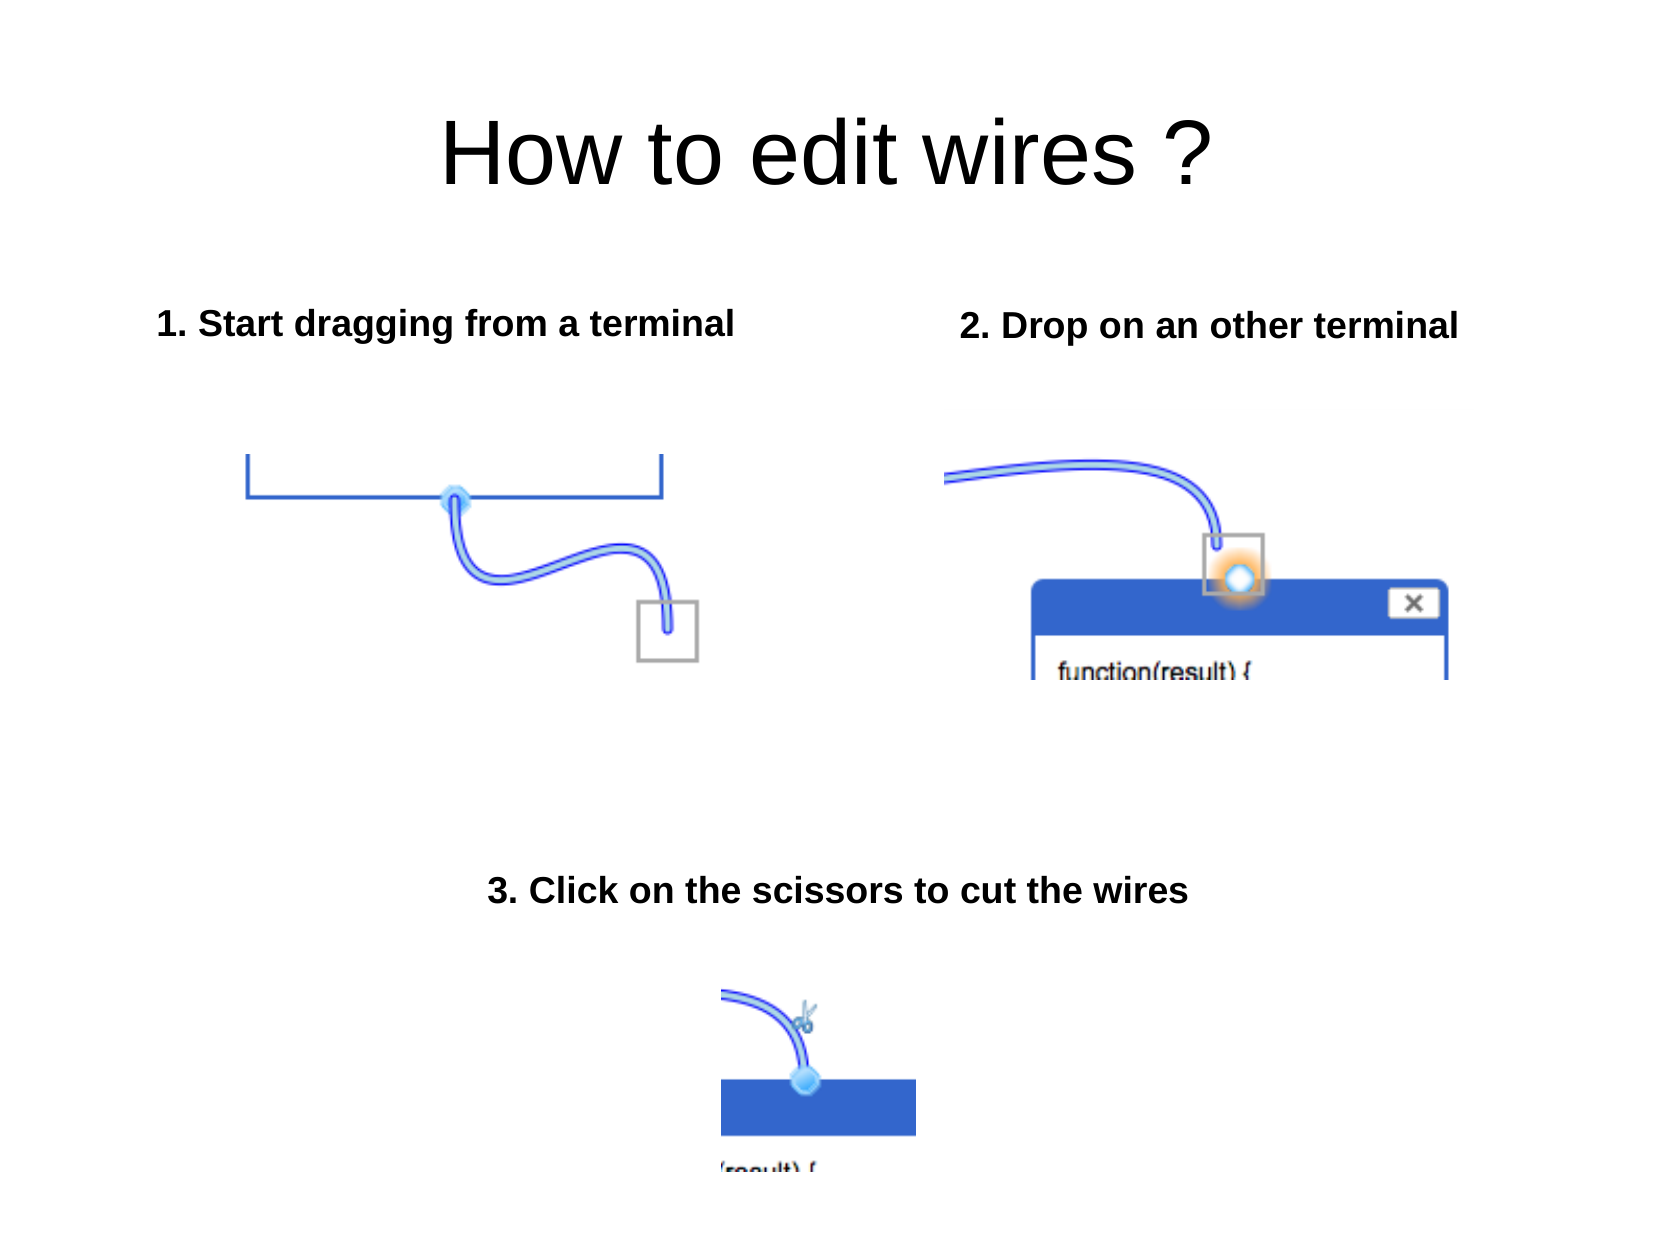

# How to edit wires ?
1. Start dragging from a terminal
2. Drop on an other terminal
3. Click on the scissors to cut the wires